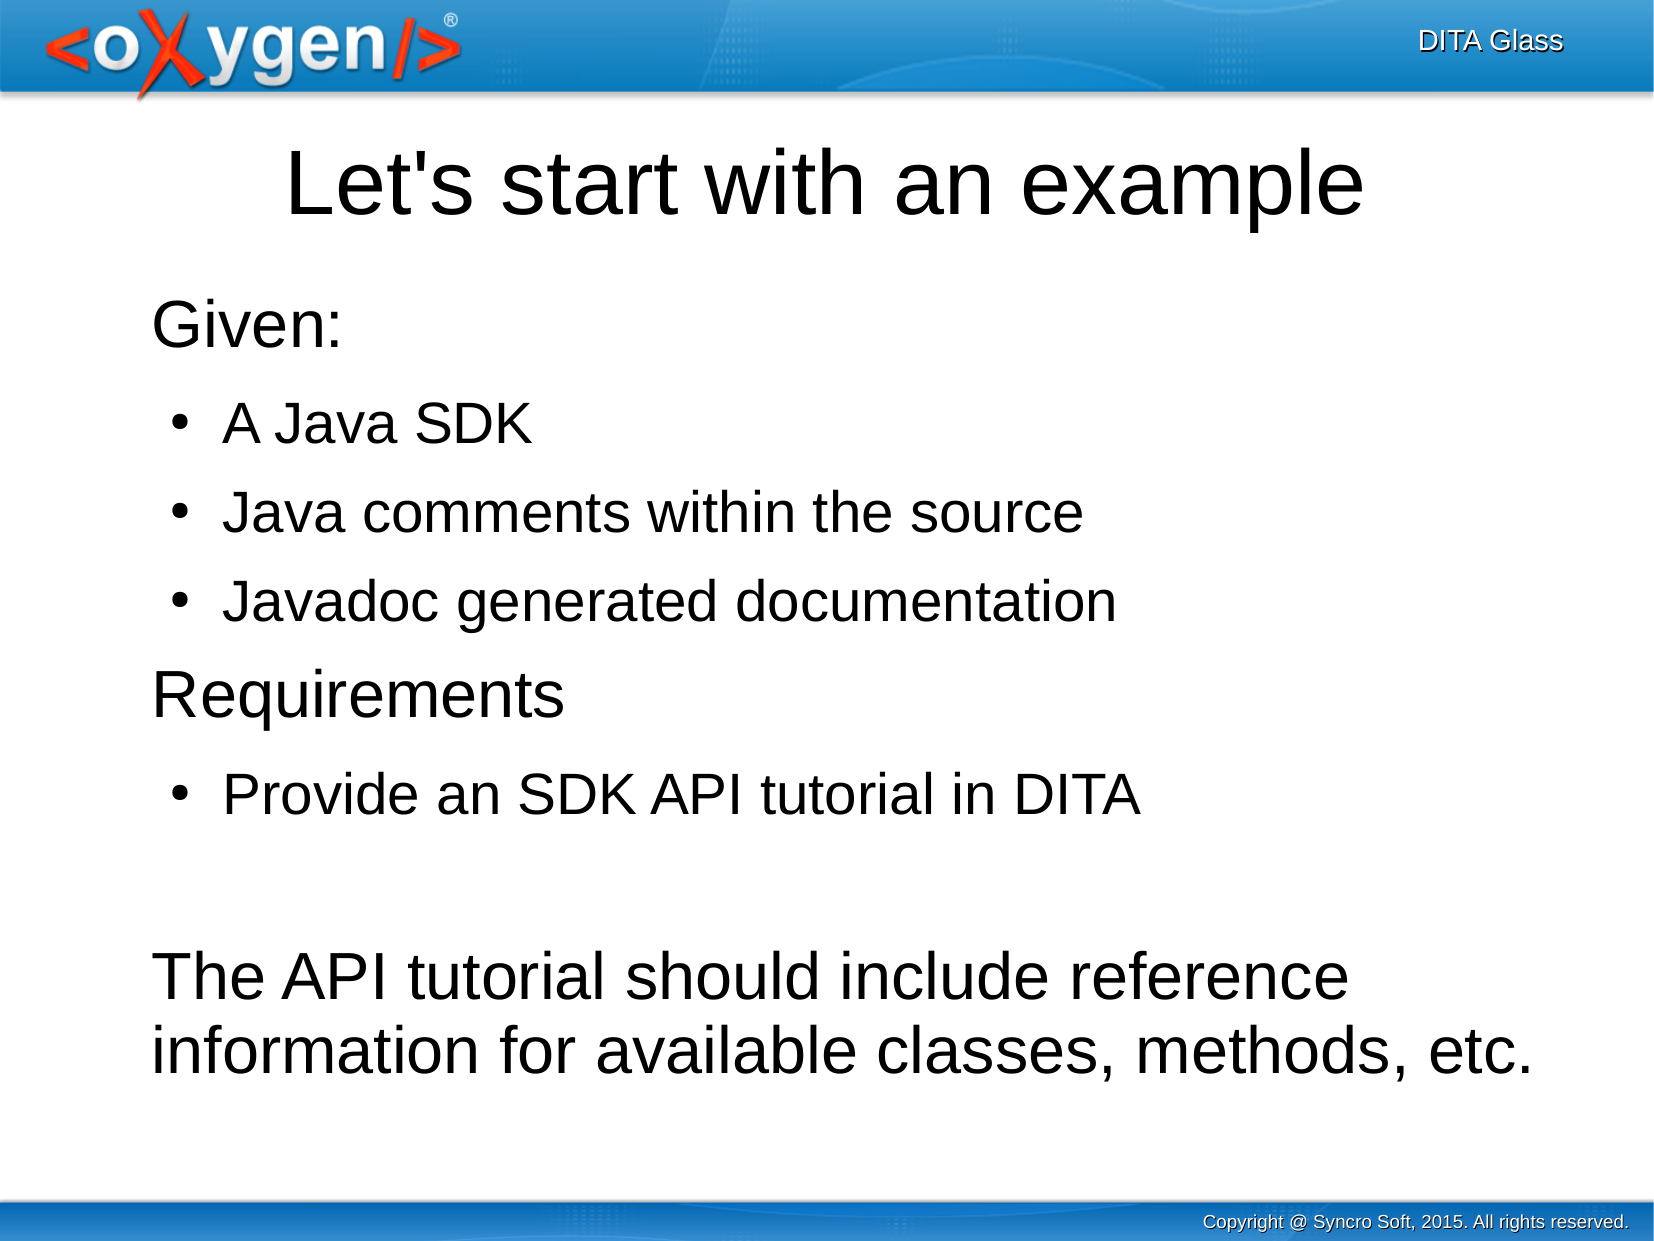

# Let's start with an example
Given:
A Java SDK
Java comments within the source
Javadoc generated documentation
Requirements
Provide an SDK API tutorial in DITA
The API tutorial should include reference information for available classes, methods, etc.